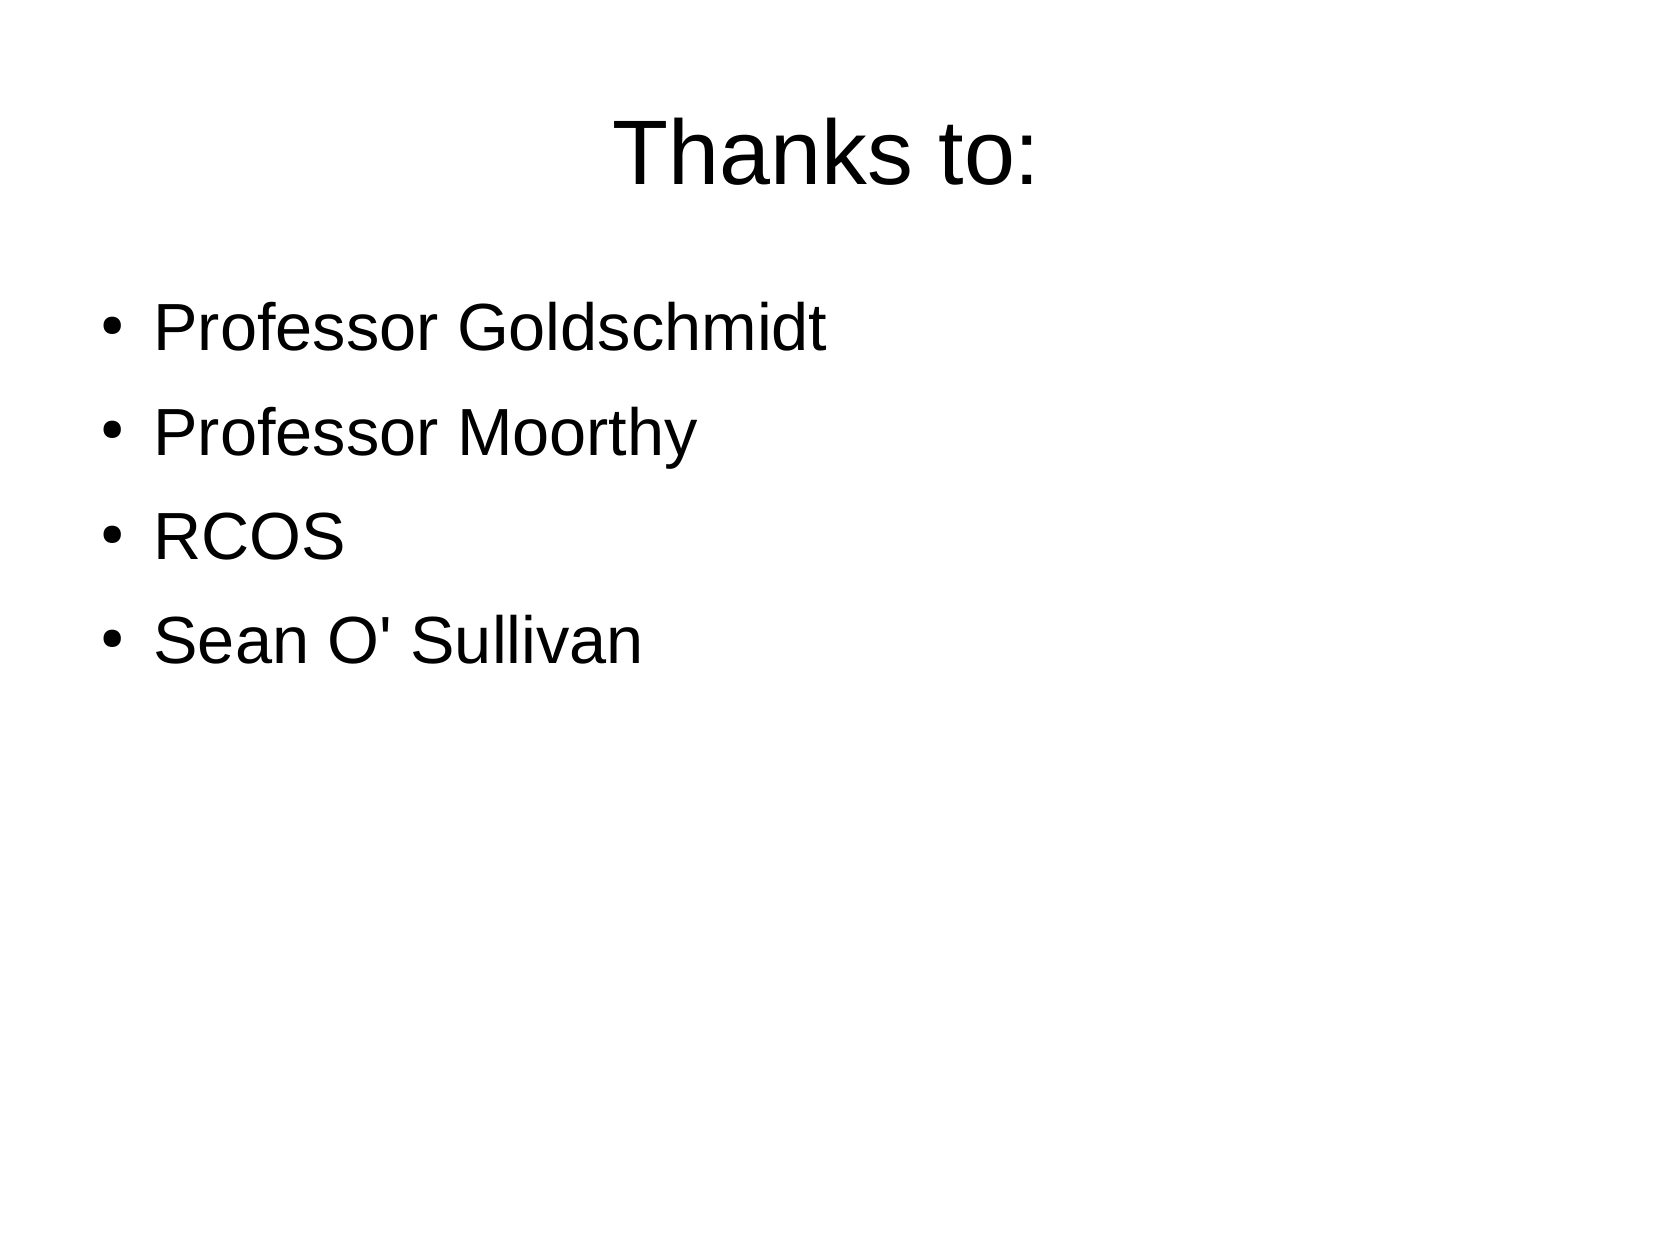

# Thanks to:
Professor Goldschmidt
Professor Moorthy
RCOS
Sean O' Sullivan